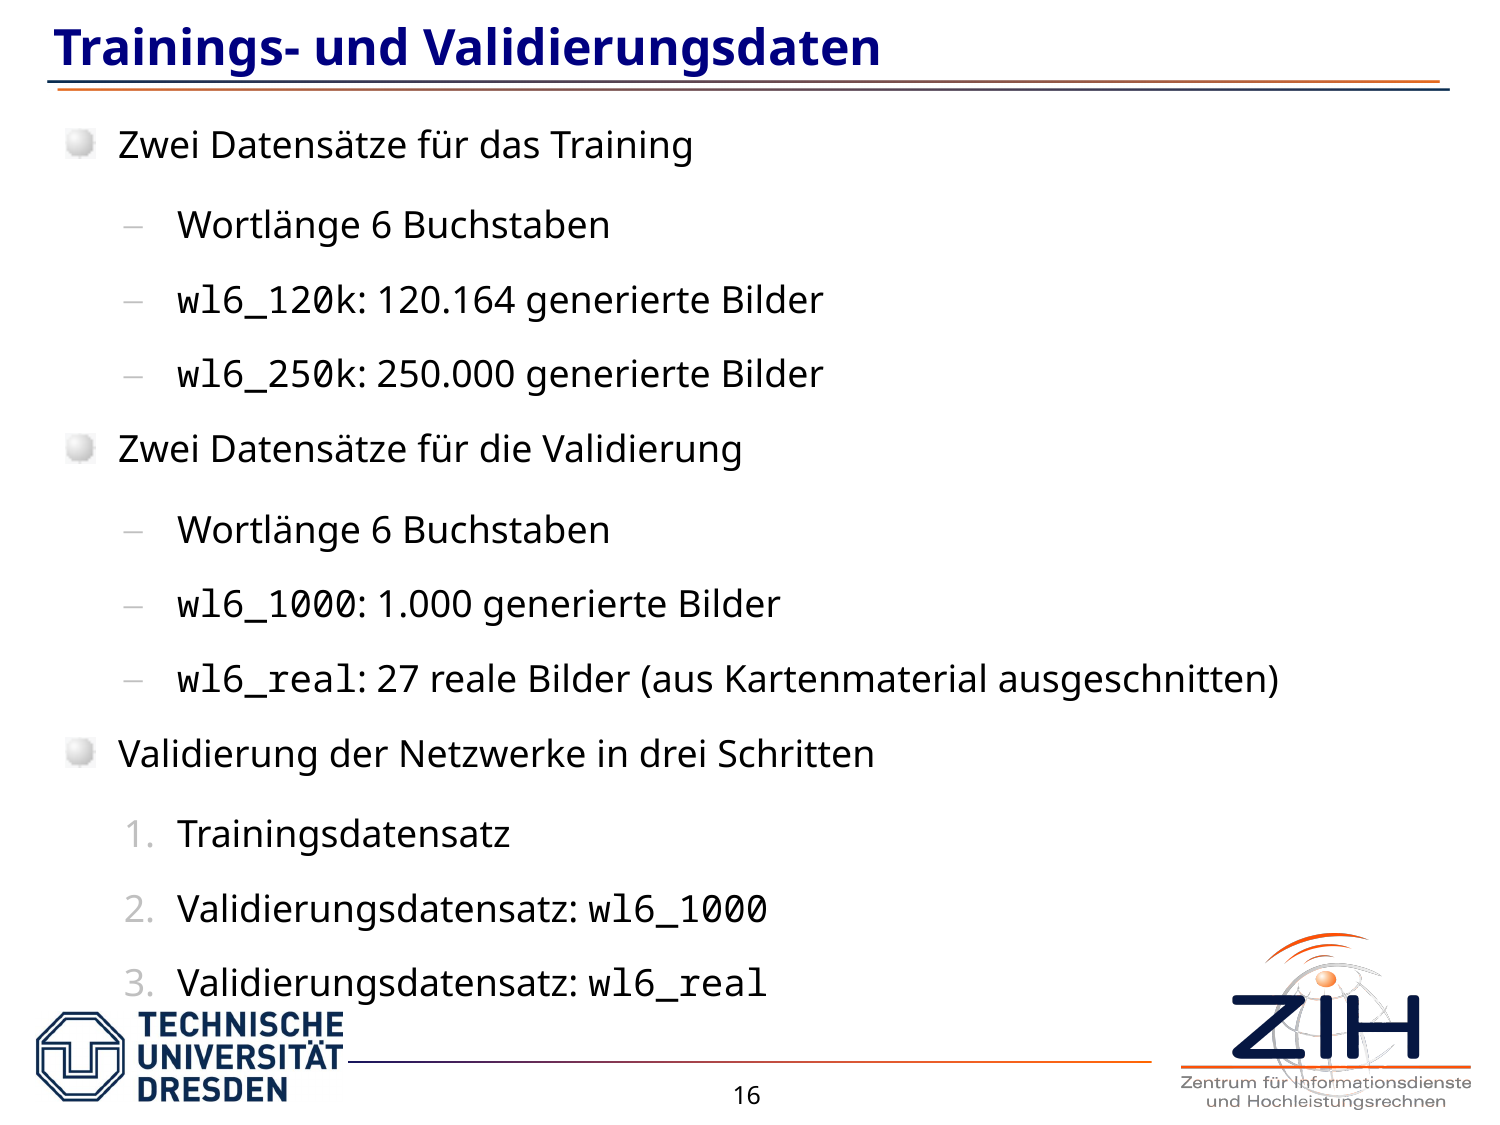

# Trainings- und Validierungsdaten
Zwei Datensätze für das Training
Wortlänge 6 Buchstaben
wl6_120k: 120.164 generierte Bilder
wl6_250k: 250.000 generierte Bilder
Zwei Datensätze für die Validierung
Wortlänge 6 Buchstaben
wl6_1000: 1.000 generierte Bilder
wl6_real: 27 reale Bilder (aus Kartenmaterial ausgeschnitten)
Validierung der Netzwerke in drei Schritten
Trainingsdatensatz
Validierungsdatensatz: wl6_1000
Validierungsdatensatz: wl6_real
16